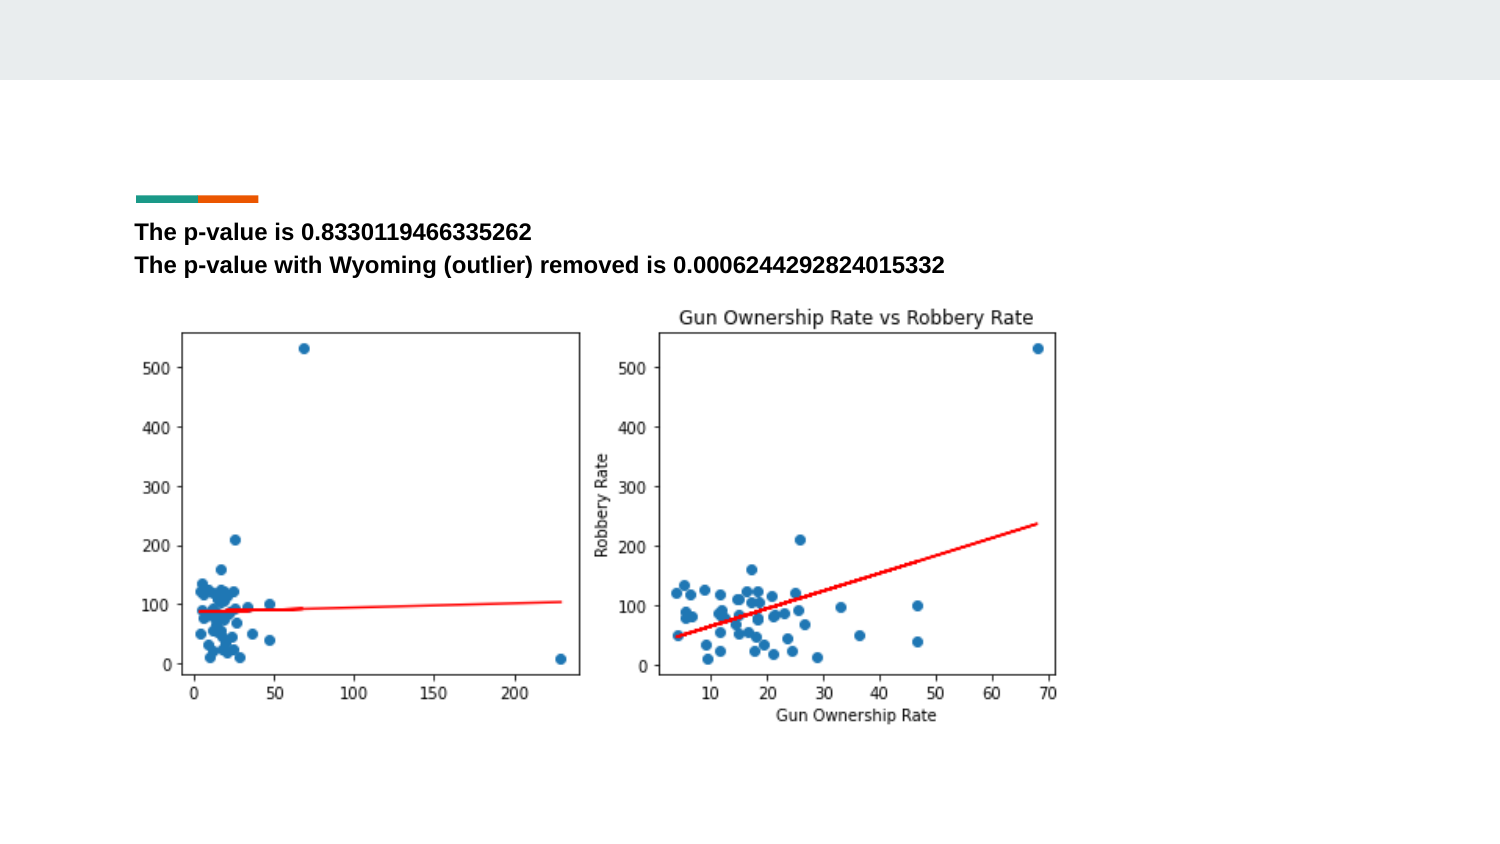

# The p-value is 0.8330119466335262
The p-value with Wyoming (outlier) removed is 0.0006244292824015332